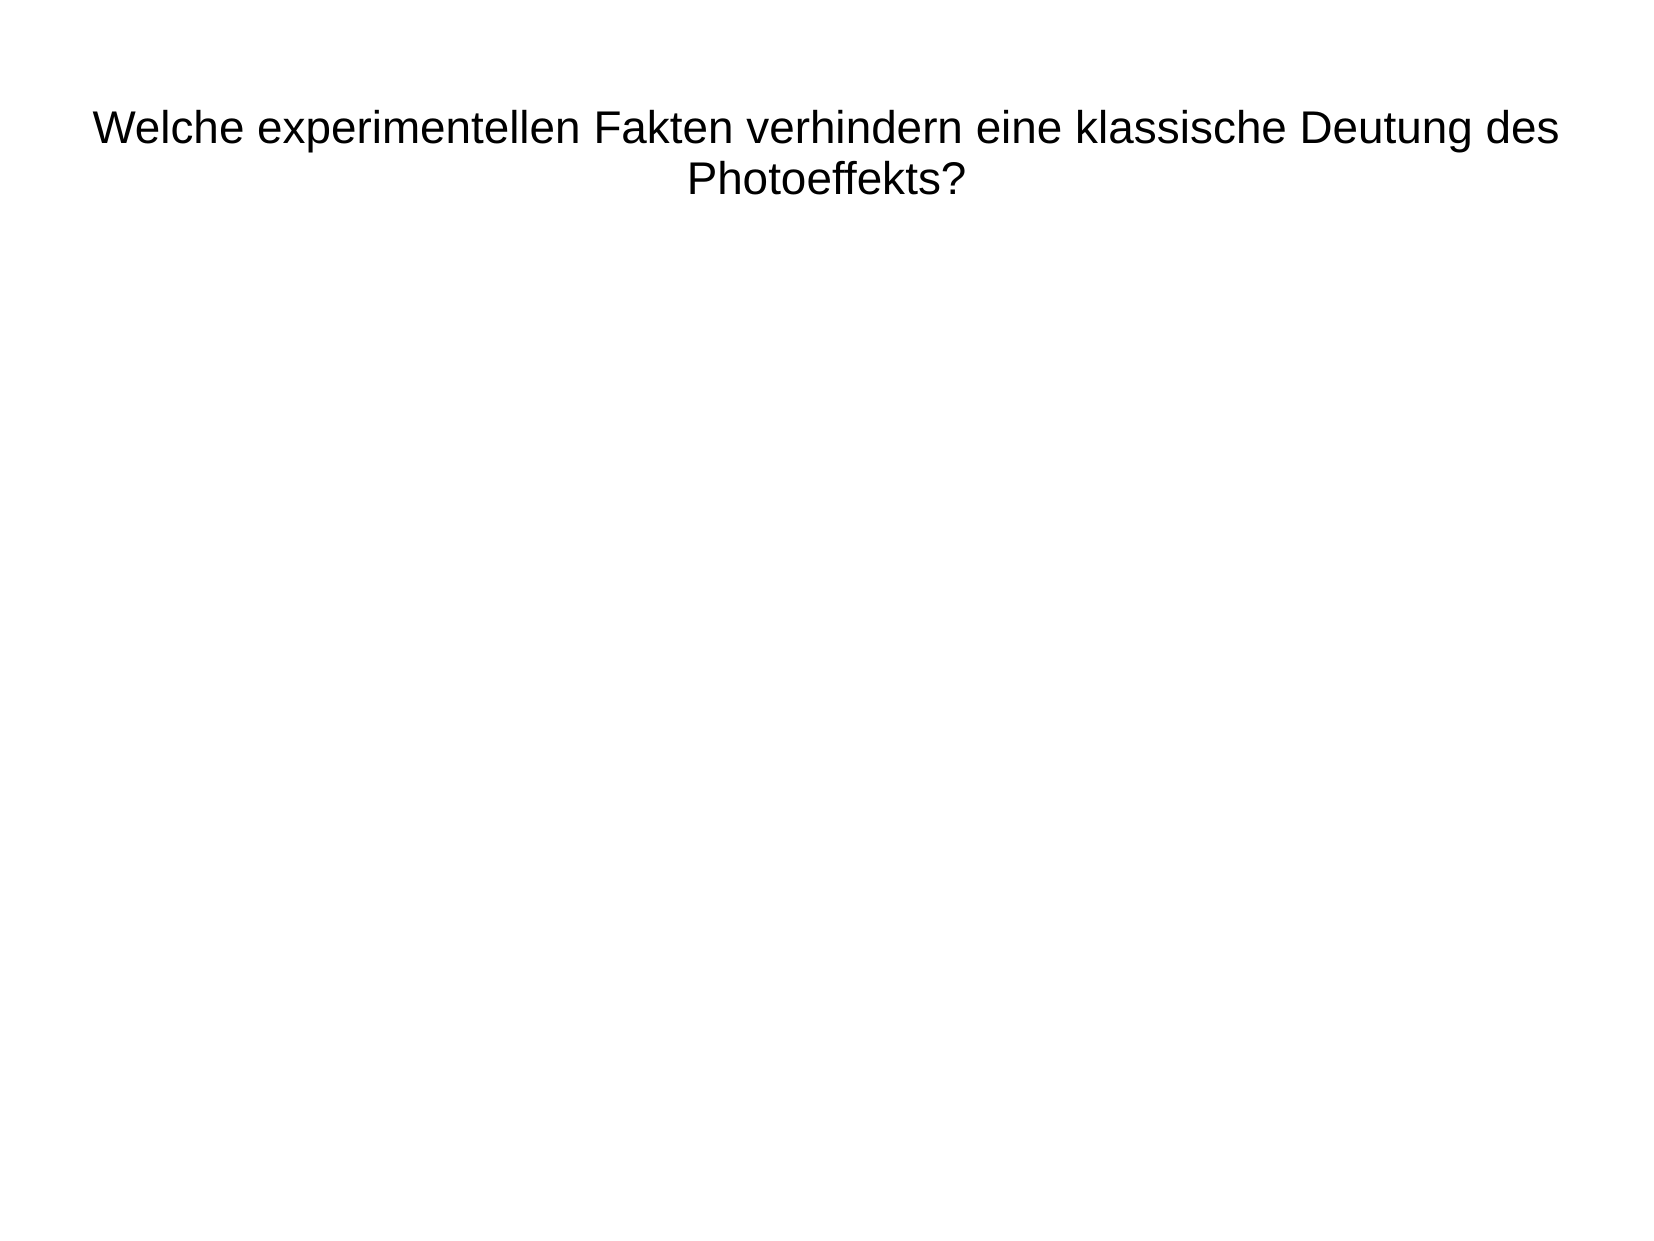

# Welche experimentellen Fakten verhindern eine klassische Deutung des Photoeffekts?